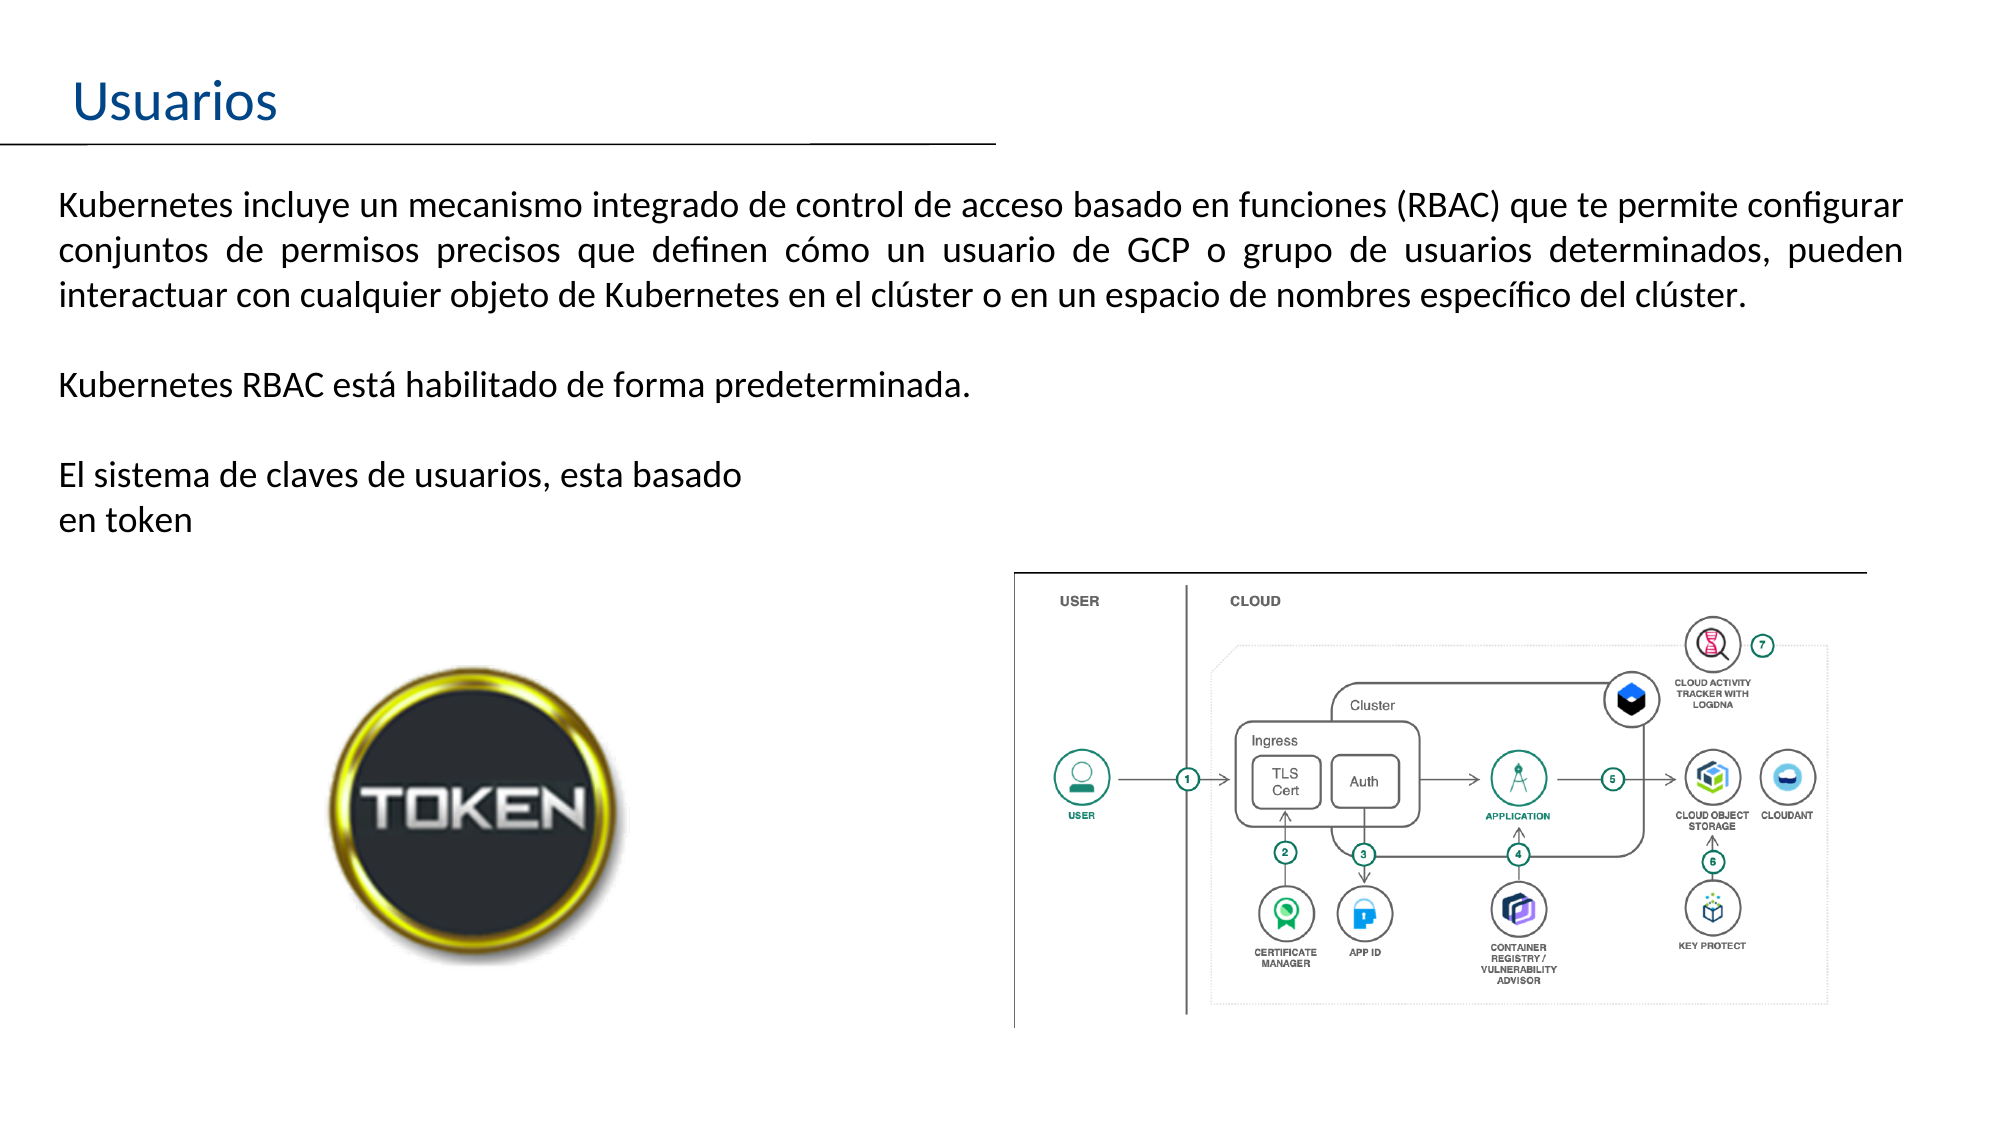

Usuarios
Kubernetes incluye un mecanismo integrado de control de acceso basado en funciones (RBAC) que te permite configurar conjuntos de permisos precisos que definen cómo un usuario de GCP o grupo de usuarios determinados, pueden interactuar con cualquier objeto de Kubernetes en el clúster o en un espacio de nombres específico del clúster.
Kubernetes RBAC está habilitado de forma predeterminada.
El sistema de claves de usuarios, esta basado
en token